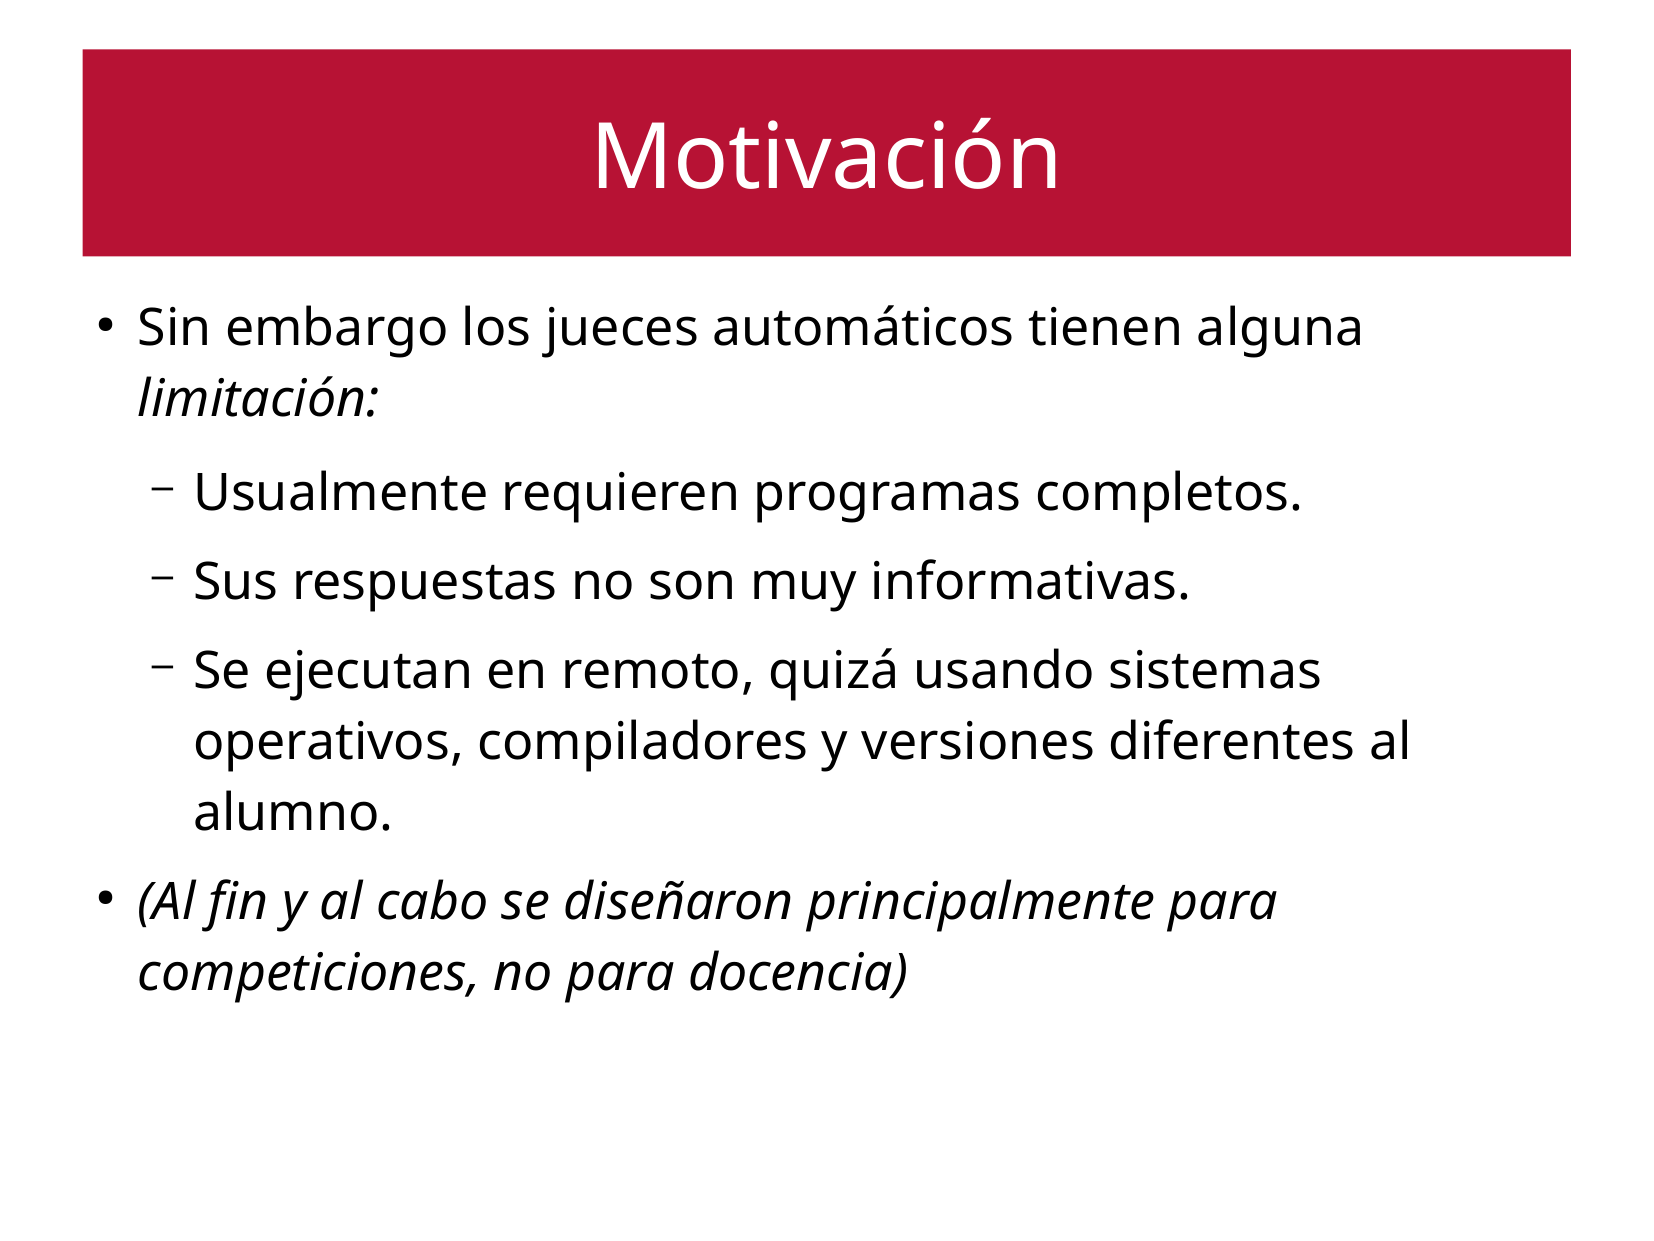

# Motivación
Sin embargo los jueces automáticos tienen alguna limitación:
Usualmente requieren programas completos.
Sus respuestas no son muy informativas.
Se ejecutan en remoto, quizá usando sistemas operativos, compiladores y versiones diferentes al alumno.
(Al fin y al cabo se diseñaron principalmente para competiciones, no para docencia)